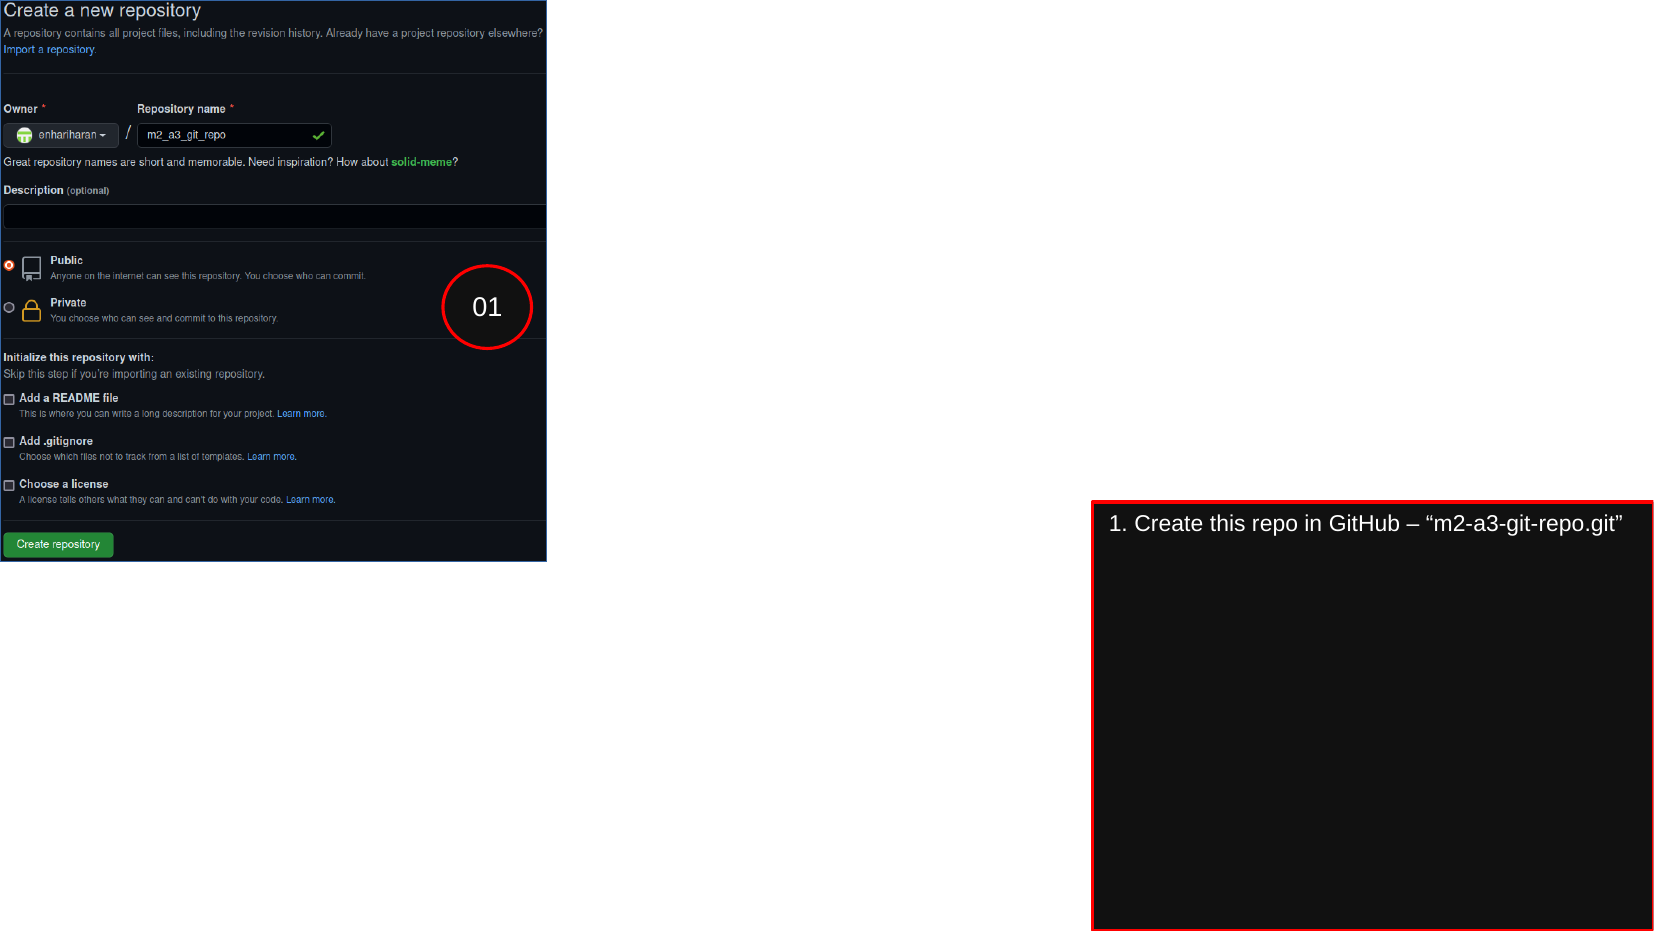

01
1. Create this repo in GitHub – “m2-a3-git-repo.git”